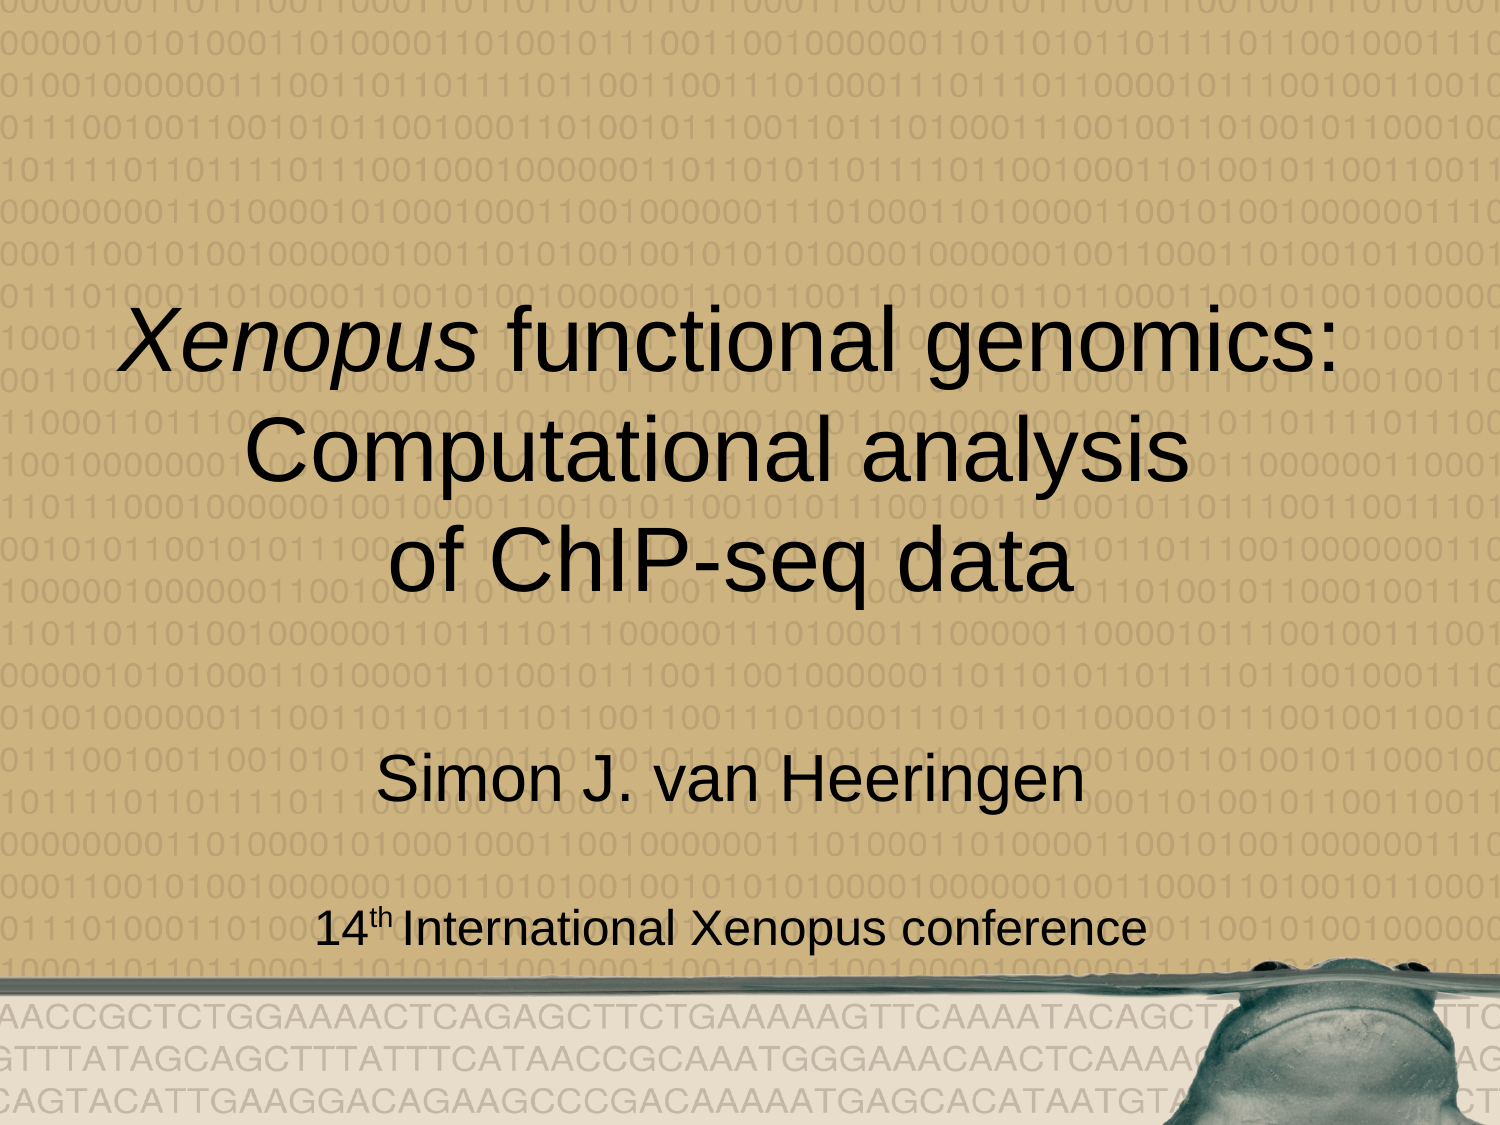

Xenopus functional genomics:
Computational analysis
of ChIP-seq data
Simon J. van Heeringen
14th International Xenopus conference